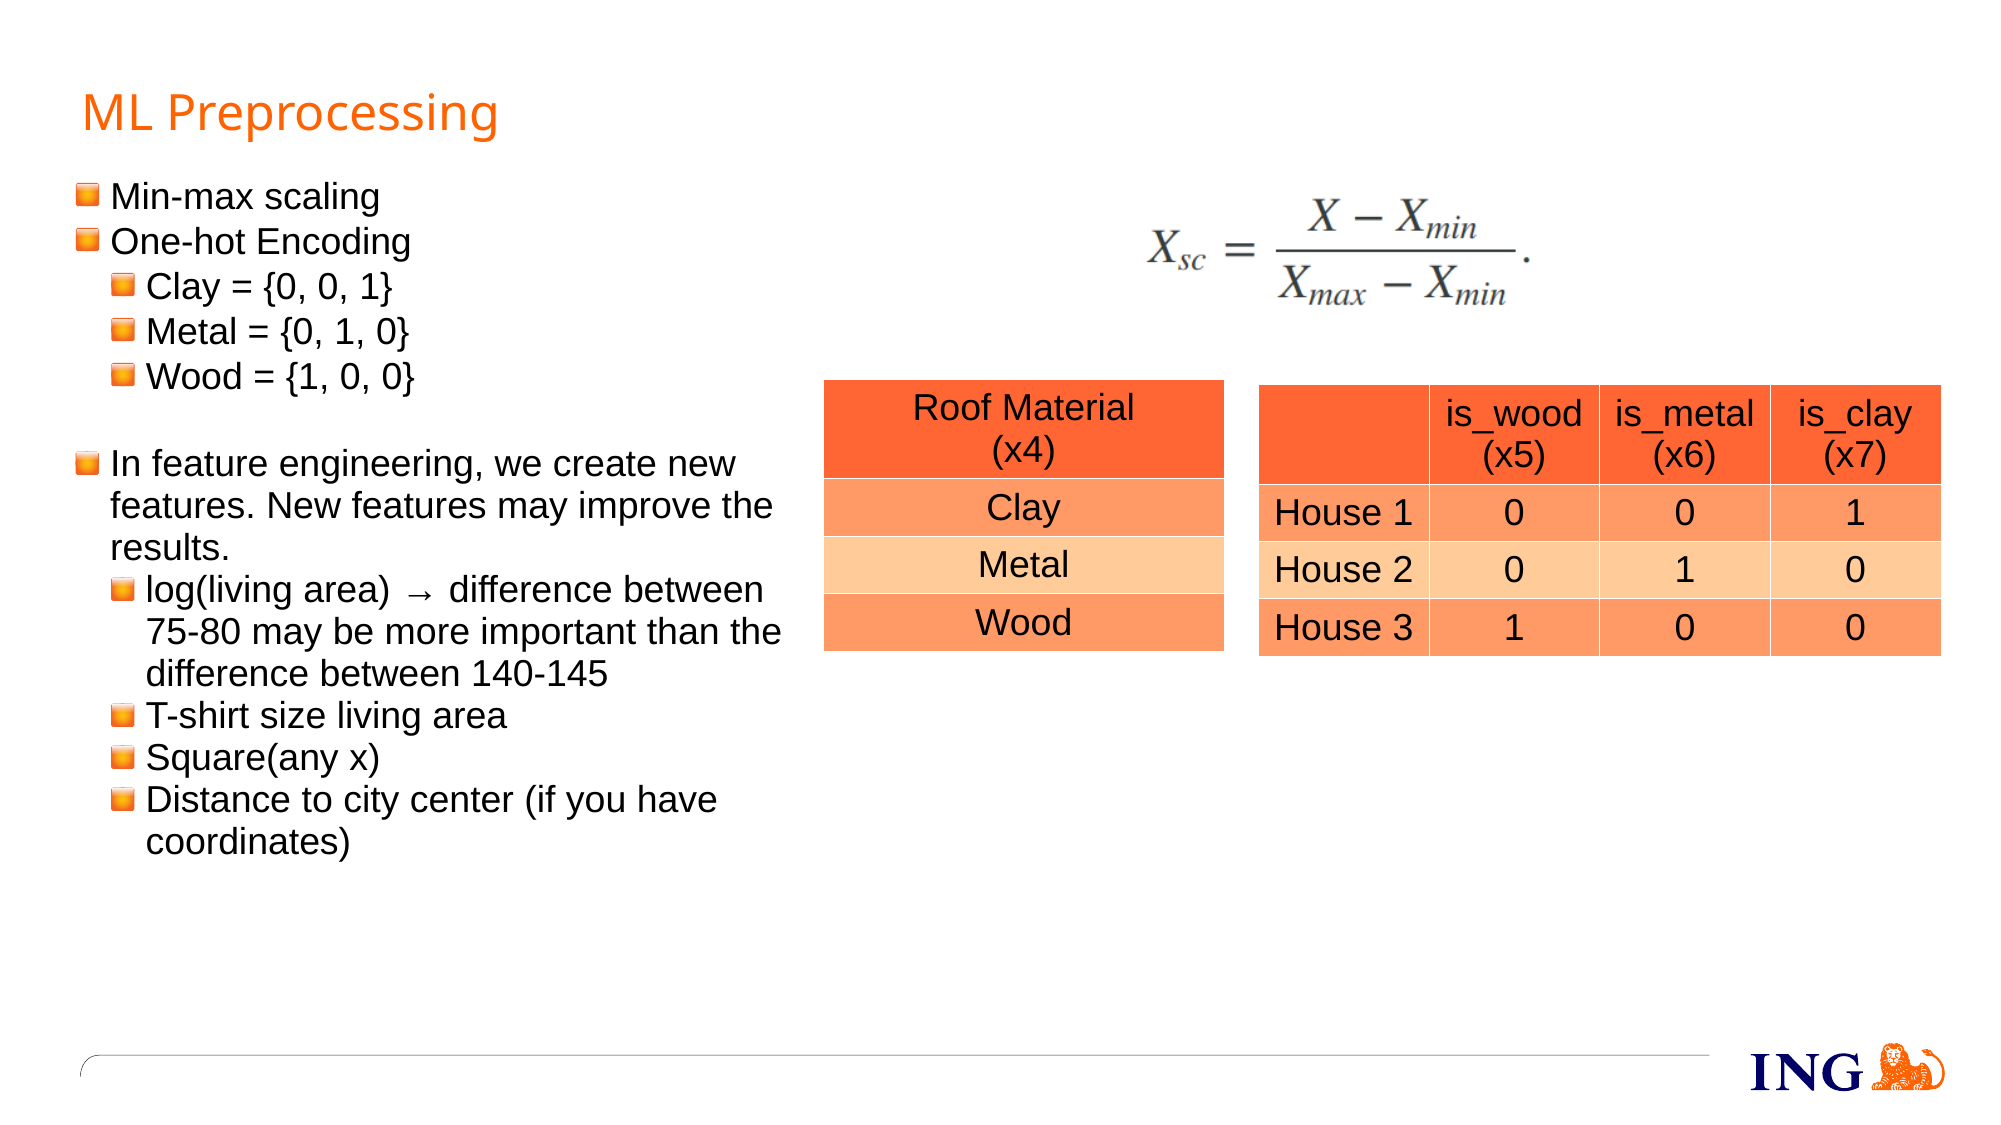

ML Preprocessing
Min-max scaling
One-hot Encoding
Clay = {0, 0, 1}
Metal = {0, 1, 0}
Wood = {1, 0, 0}
| Roof Material (x4) |
| --- |
| Clay |
| Metal |
| Wood |
| | is\_wood (x5) | is\_metal (x6) | is\_clay (x7) |
| --- | --- | --- | --- |
| House 1 | 0 | 0 | 1 |
| House 2 | 0 | 1 | 0 |
| House 3 | 1 | 0 | 0 |
In feature engineering, we create new features. New features may improve the results.
log(living area) → difference between 75-80 may be more important than the difference between 140-145
T-shirt size living area
Square(any x)
Distance to city center (if you have coordinates)